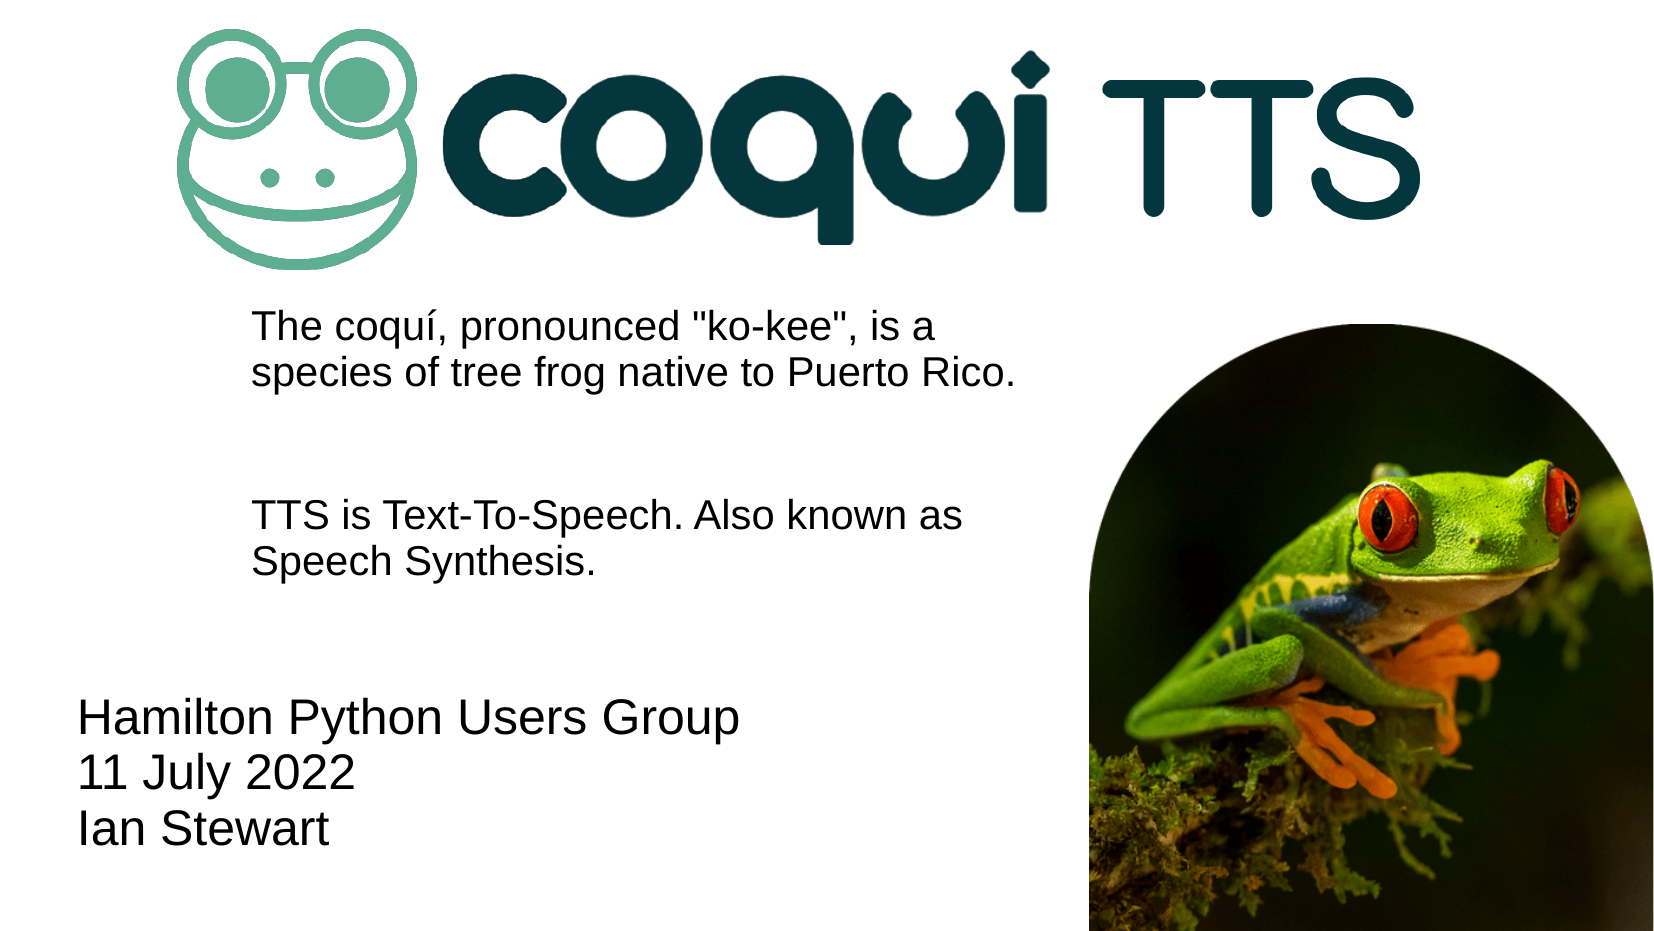

The coquí, pronounced "ko-kee", is a species of tree frog native to Puerto Rico.
TTS is Text-To-Speech. Also known as Speech Synthesis.
# Hamilton Python Users Group
11 July 2022
Ian Stewart